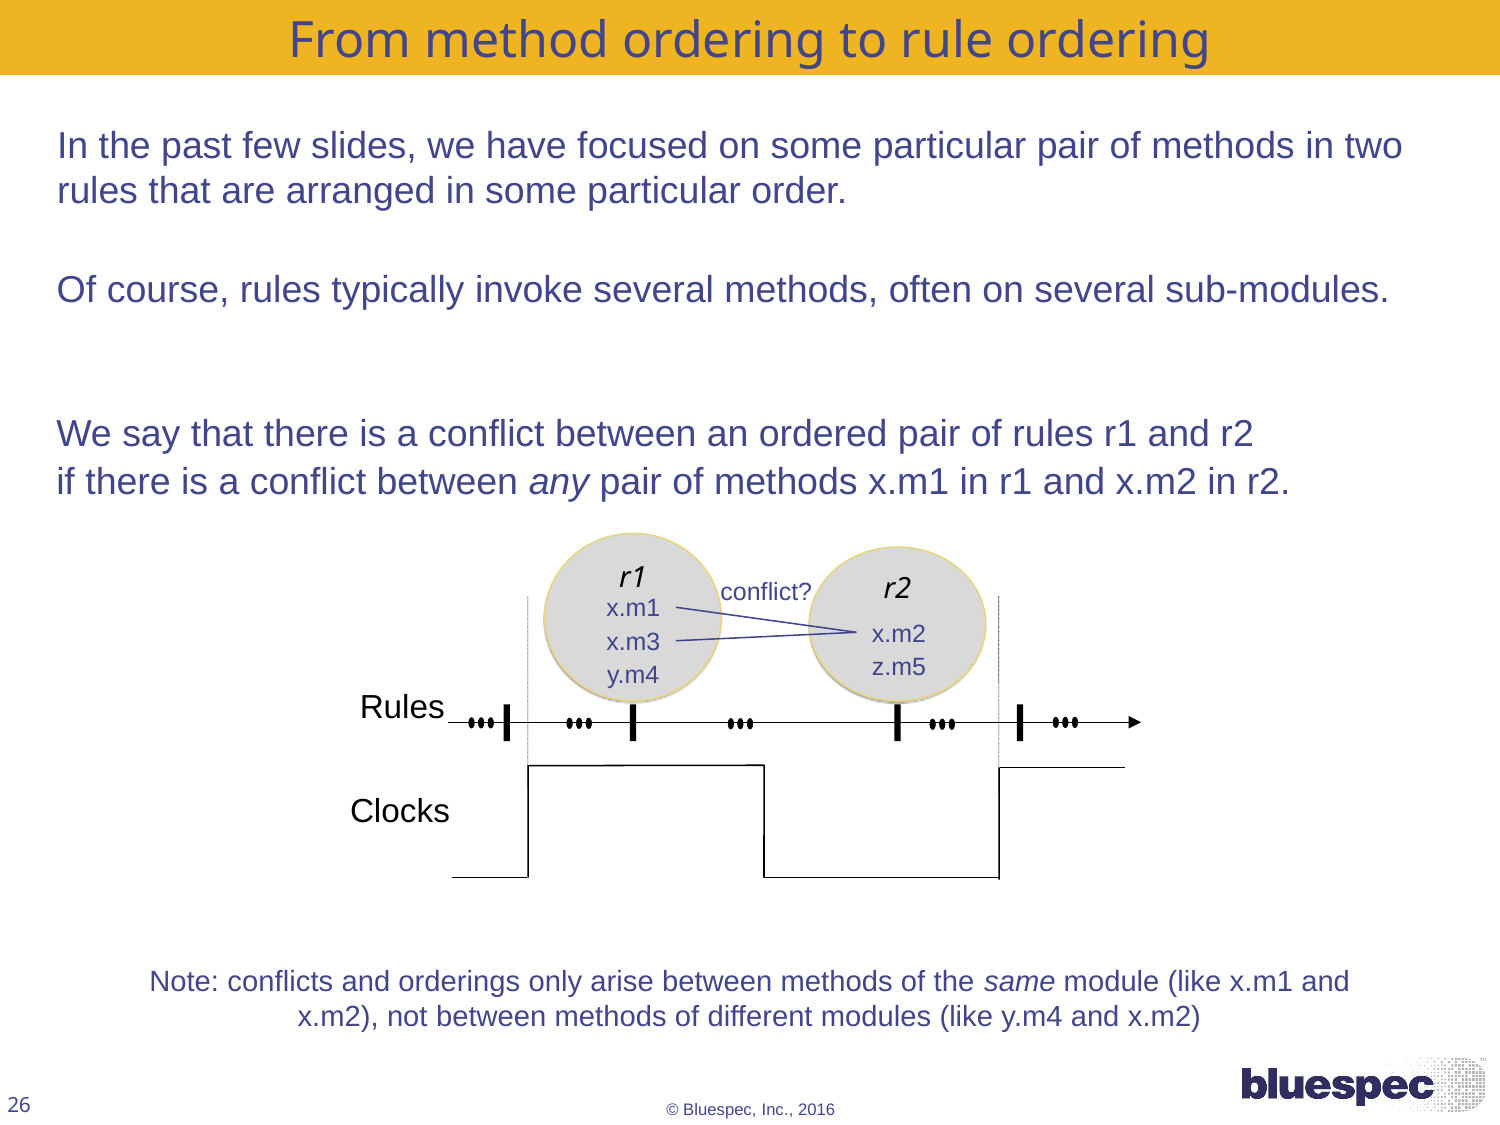

From method ordering to rule ordering
In the past few slides, we have focused on some particular pair of methods in two rules that are arranged in some particular order.
Of course, rules typically invoke several methods, often on several sub-modules.
We say that there is a conflict between an ordered pair of rules r1 and r2
if there is a conflict between any pair of methods x.m1 in r1 and x.m2 in r2.
r1
r2
conflict?
x.m1
x.m2
x.m3
z.m5
y.m4
Rules
Clocks
Note: conflicts and orderings only arise between methods of the same module (like x.m1 and x.m2), not between methods of different modules (like y.m4 and x.m2)